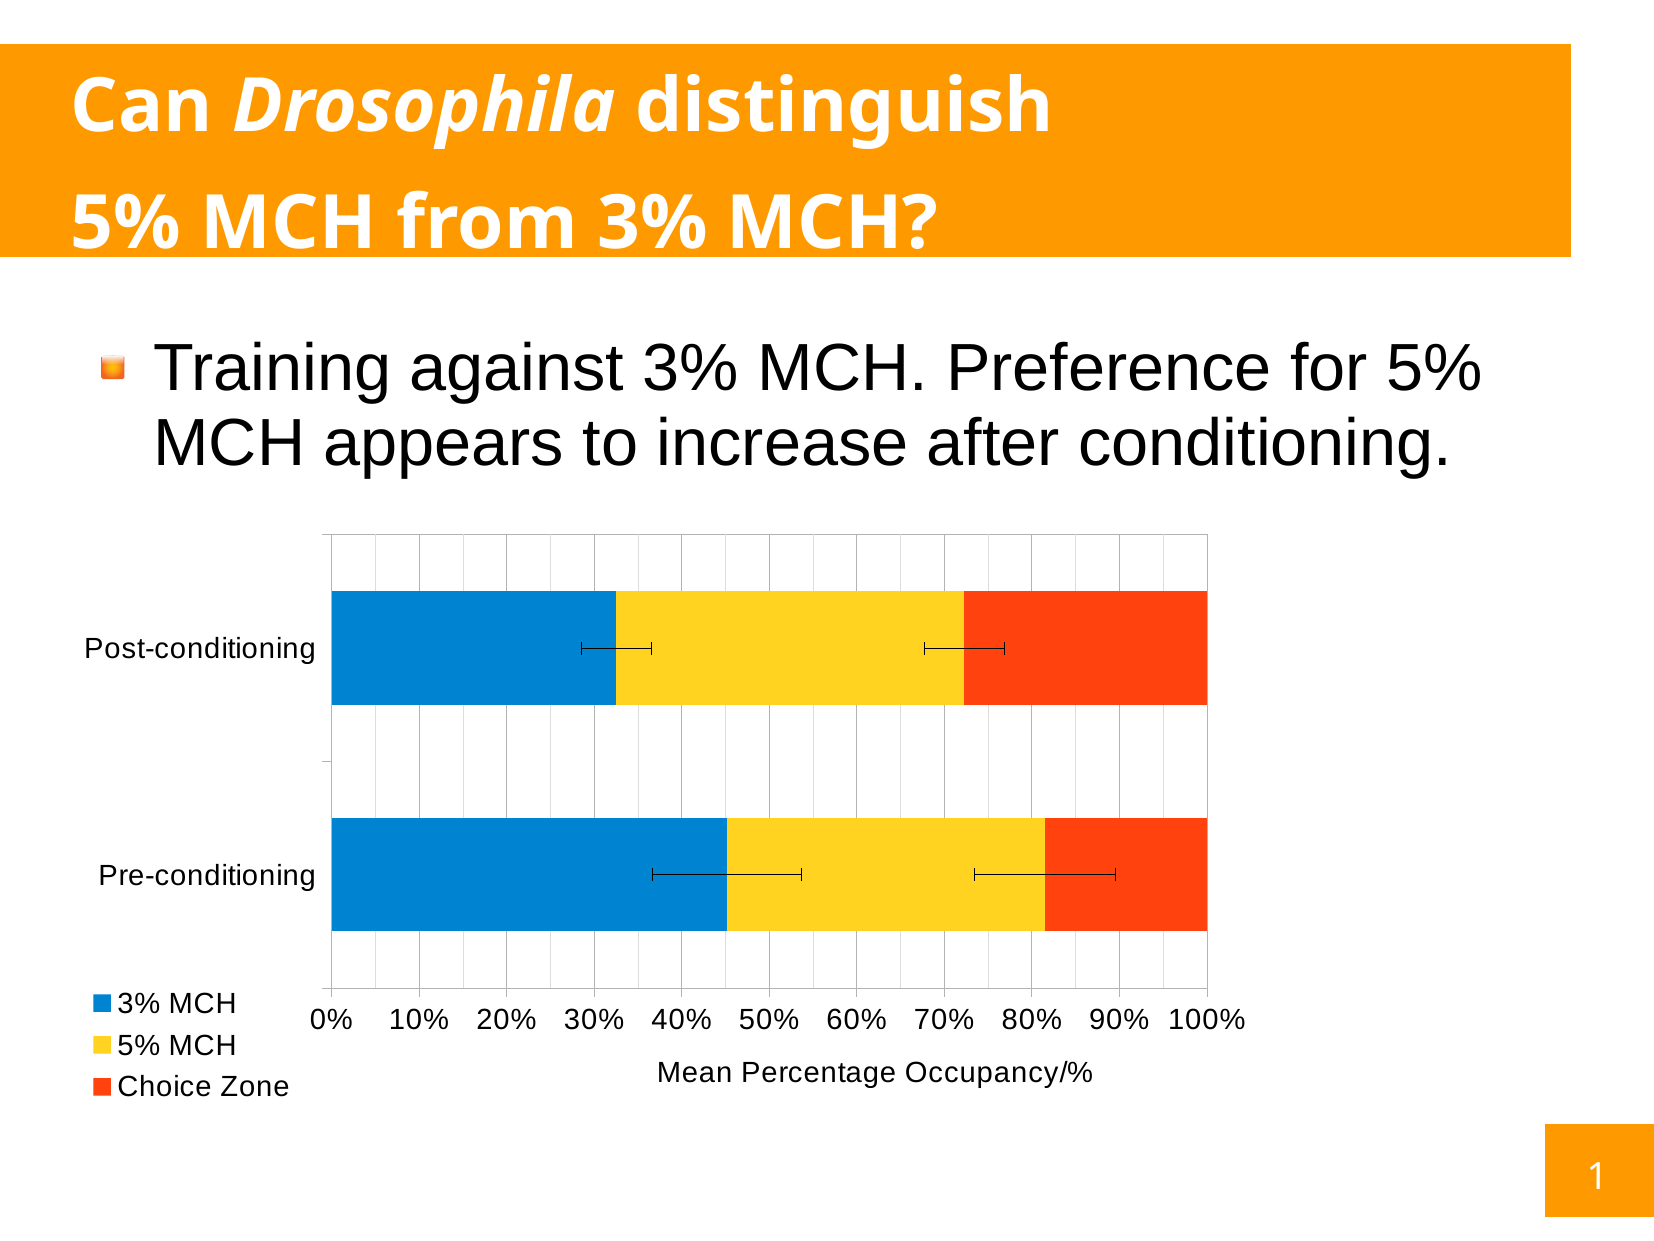

# Can Drosophila distinguish 5% MCH from 3% MCH?
Training against 3% MCH. Preference for 5% MCH appears to increase after conditioning.
### Chart
| Category | 3% MCH | 5% MCH | Choice Zone |
|---|---|---|---|
| Pre-conditioning | 0.451851851851852 | 0.362962962962963 | 0.185185185185185 |
| Post-conditioning | 0.324747735351451 | 0.397872950349731 | 0.277379314298819 |
1